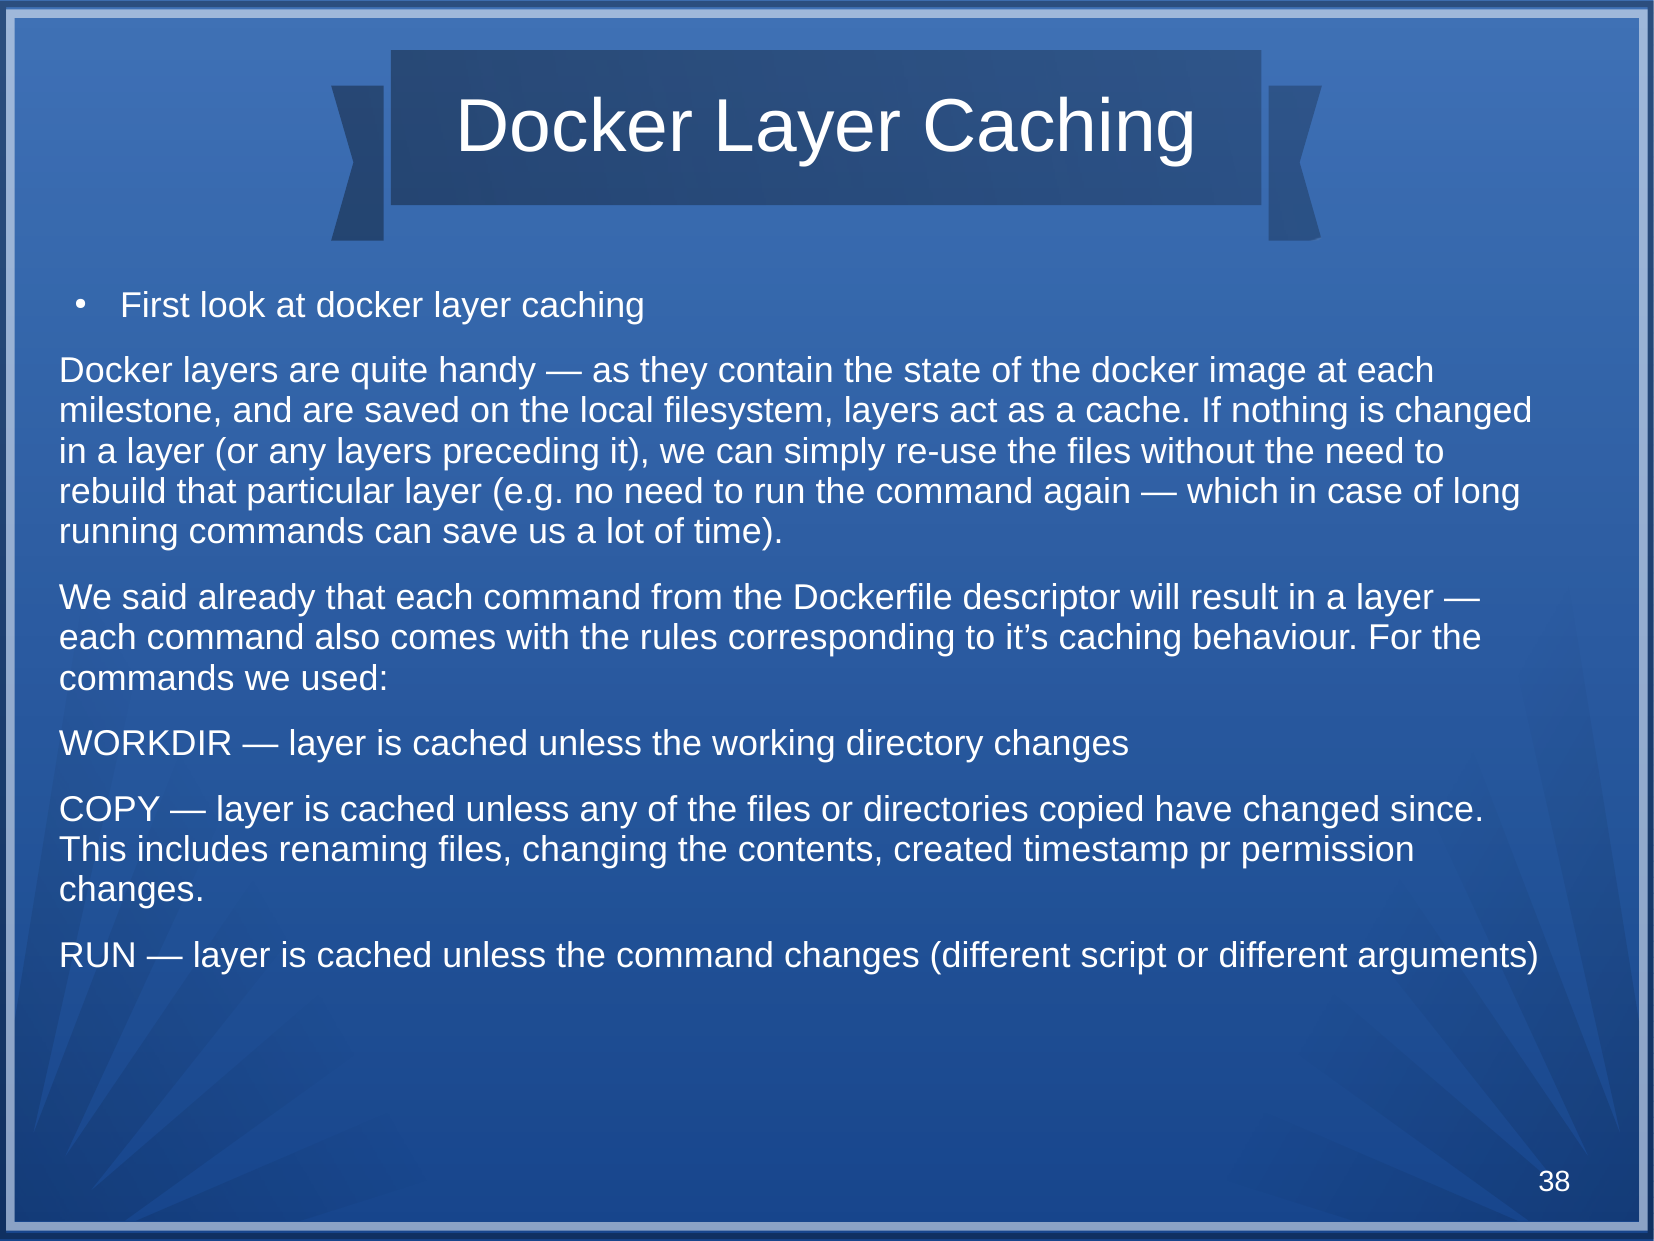

# Docker Layer Caching
First look at docker layer caching
Docker layers are quite handy — as they contain the state of the docker image at each milestone, and are saved on the local filesystem, layers act as a cache. If nothing is changed in a layer (or any layers preceding it), we can simply re-use the files without the need to rebuild that particular layer (e.g. no need to run the command again — which in case of long running commands can save us a lot of time).
We said already that each command from the Dockerfile descriptor will result in a layer — each command also comes with the rules corresponding to it’s caching behaviour. For the commands we used:
WORKDIR — layer is cached unless the working directory changes
COPY — layer is cached unless any of the files or directories copied have changed since. This includes renaming files, changing the contents, created timestamp pr permission changes.
RUN — layer is cached unless the command changes (different script or different arguments)
38